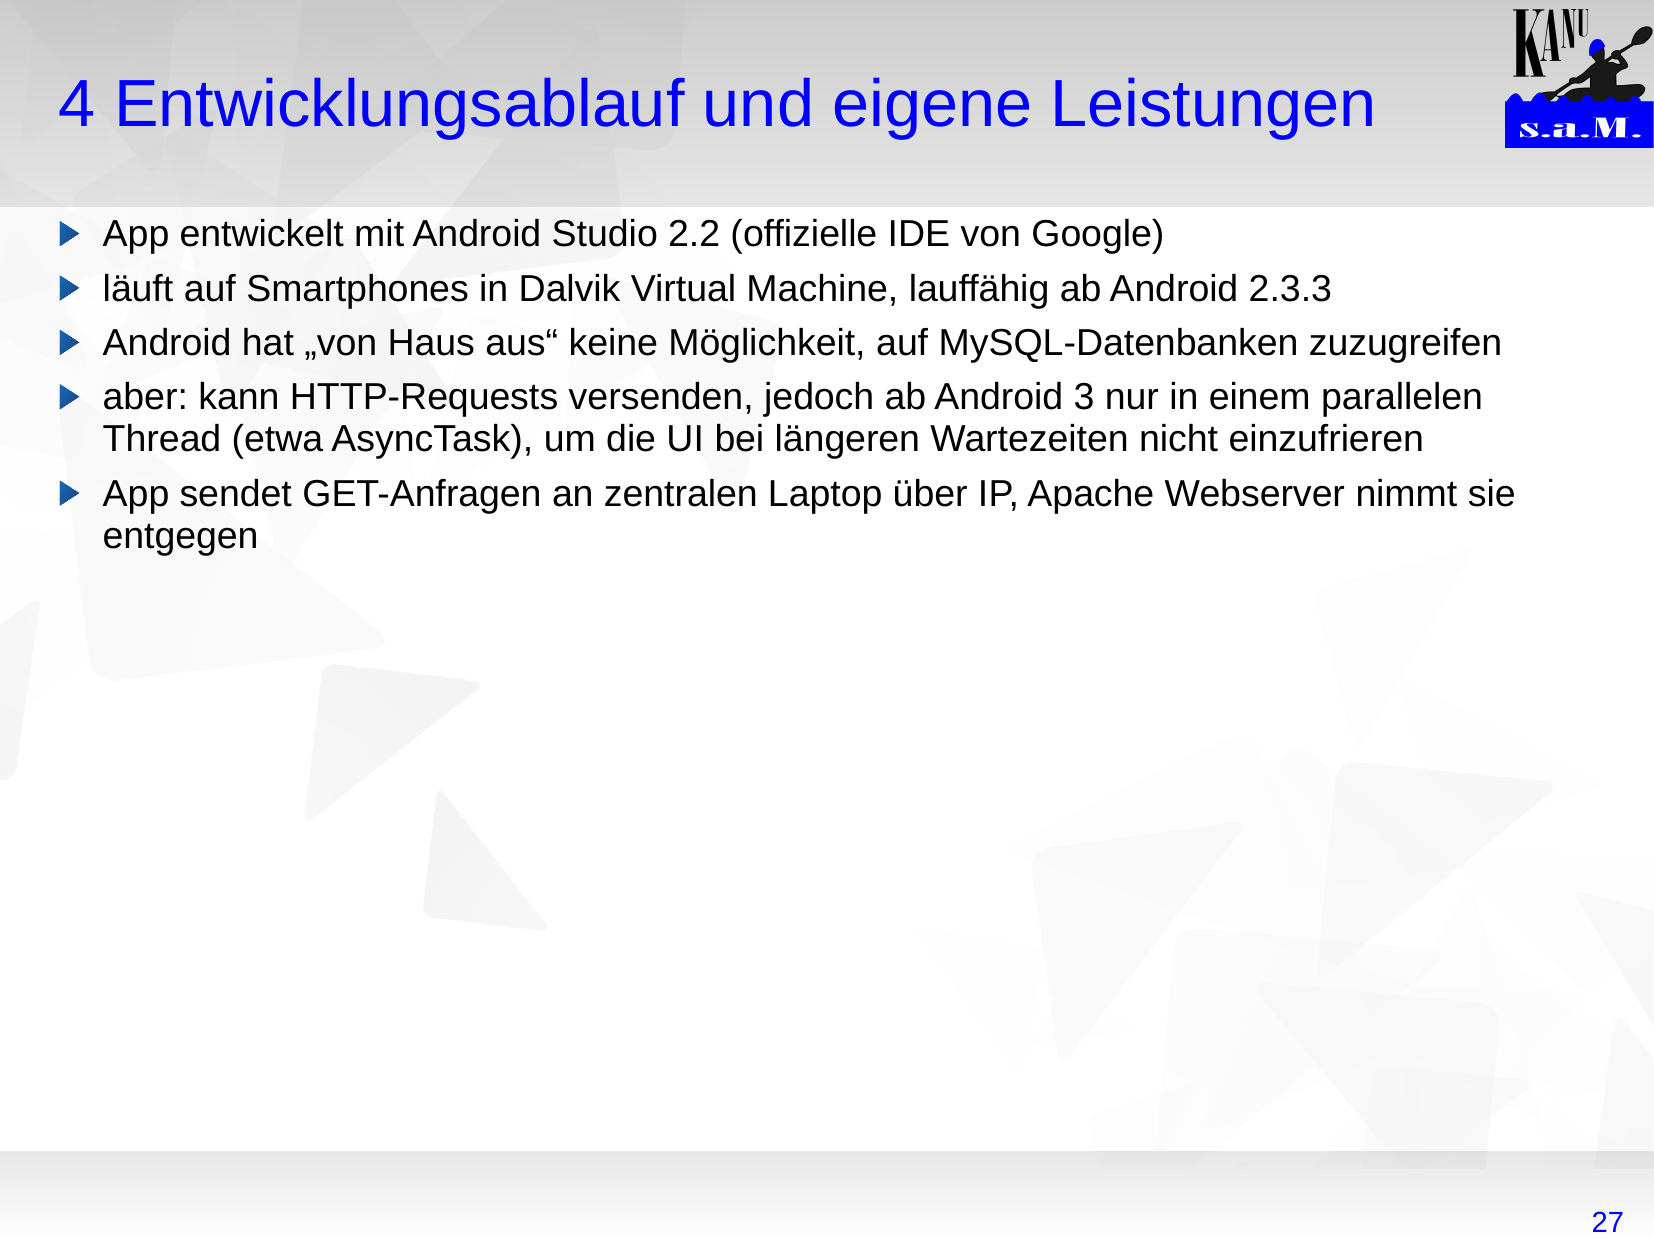

# 4 Entwicklungsablauf und eigene Leistungen
App entwickelt mit Android Studio 2.2 (offizielle IDE von Google)
läuft auf Smartphones in Dalvik Virtual Machine, lauffähig ab Android 2.3.3
Android hat „von Haus aus“ keine Möglichkeit, auf MySQL-Datenbanken zuzugreifen
aber: kann HTTP-Requests versenden, jedoch ab Android 3 nur in einem parallelen Thread (etwa AsyncTask), um die UI bei längeren Wartezeiten nicht einzufrieren
App sendet GET-Anfragen an zentralen Laptop über IP, Apache Webserver nimmt sie entgegen
27